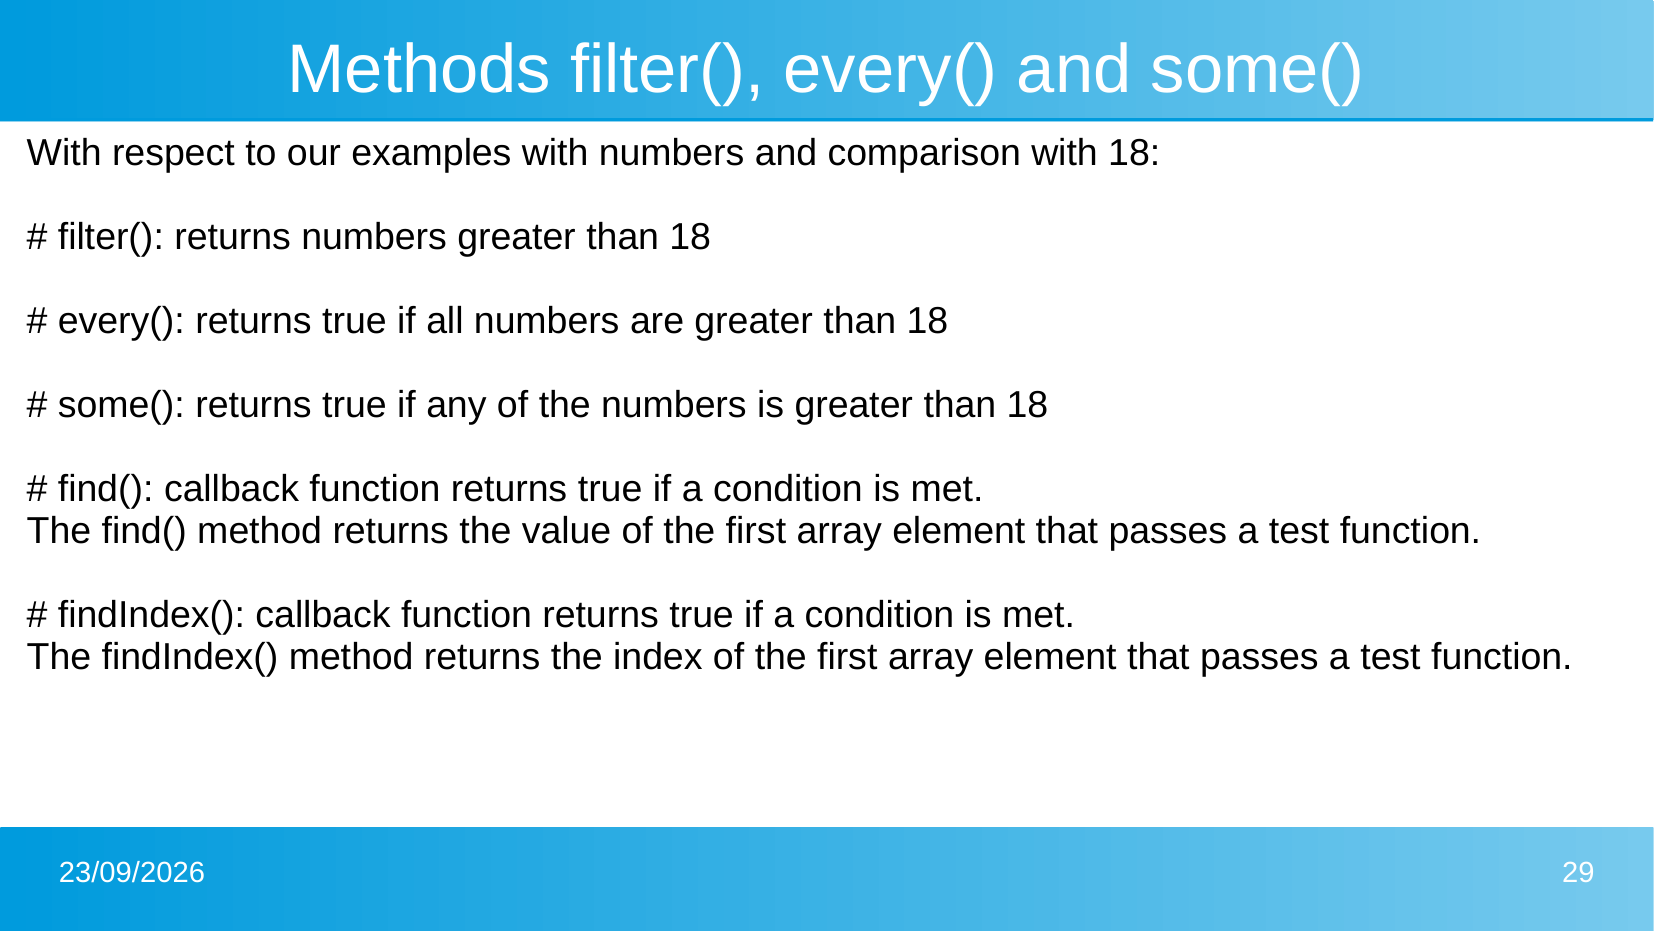

# Methods filter(), every() and some()
With respect to our examples with numbers and comparison with 18:
# filter(): returns numbers greater than 18
# every(): returns true if all numbers are greater than 18
# some(): returns true if any of the numbers is greater than 18
# find(): callback function returns true if a condition is met.
The find() method returns the value of the first array element that passes a test function.
# findIndex(): callback function returns true if a condition is met.
The findIndex() method returns the index of the first array element that passes a test function.
29